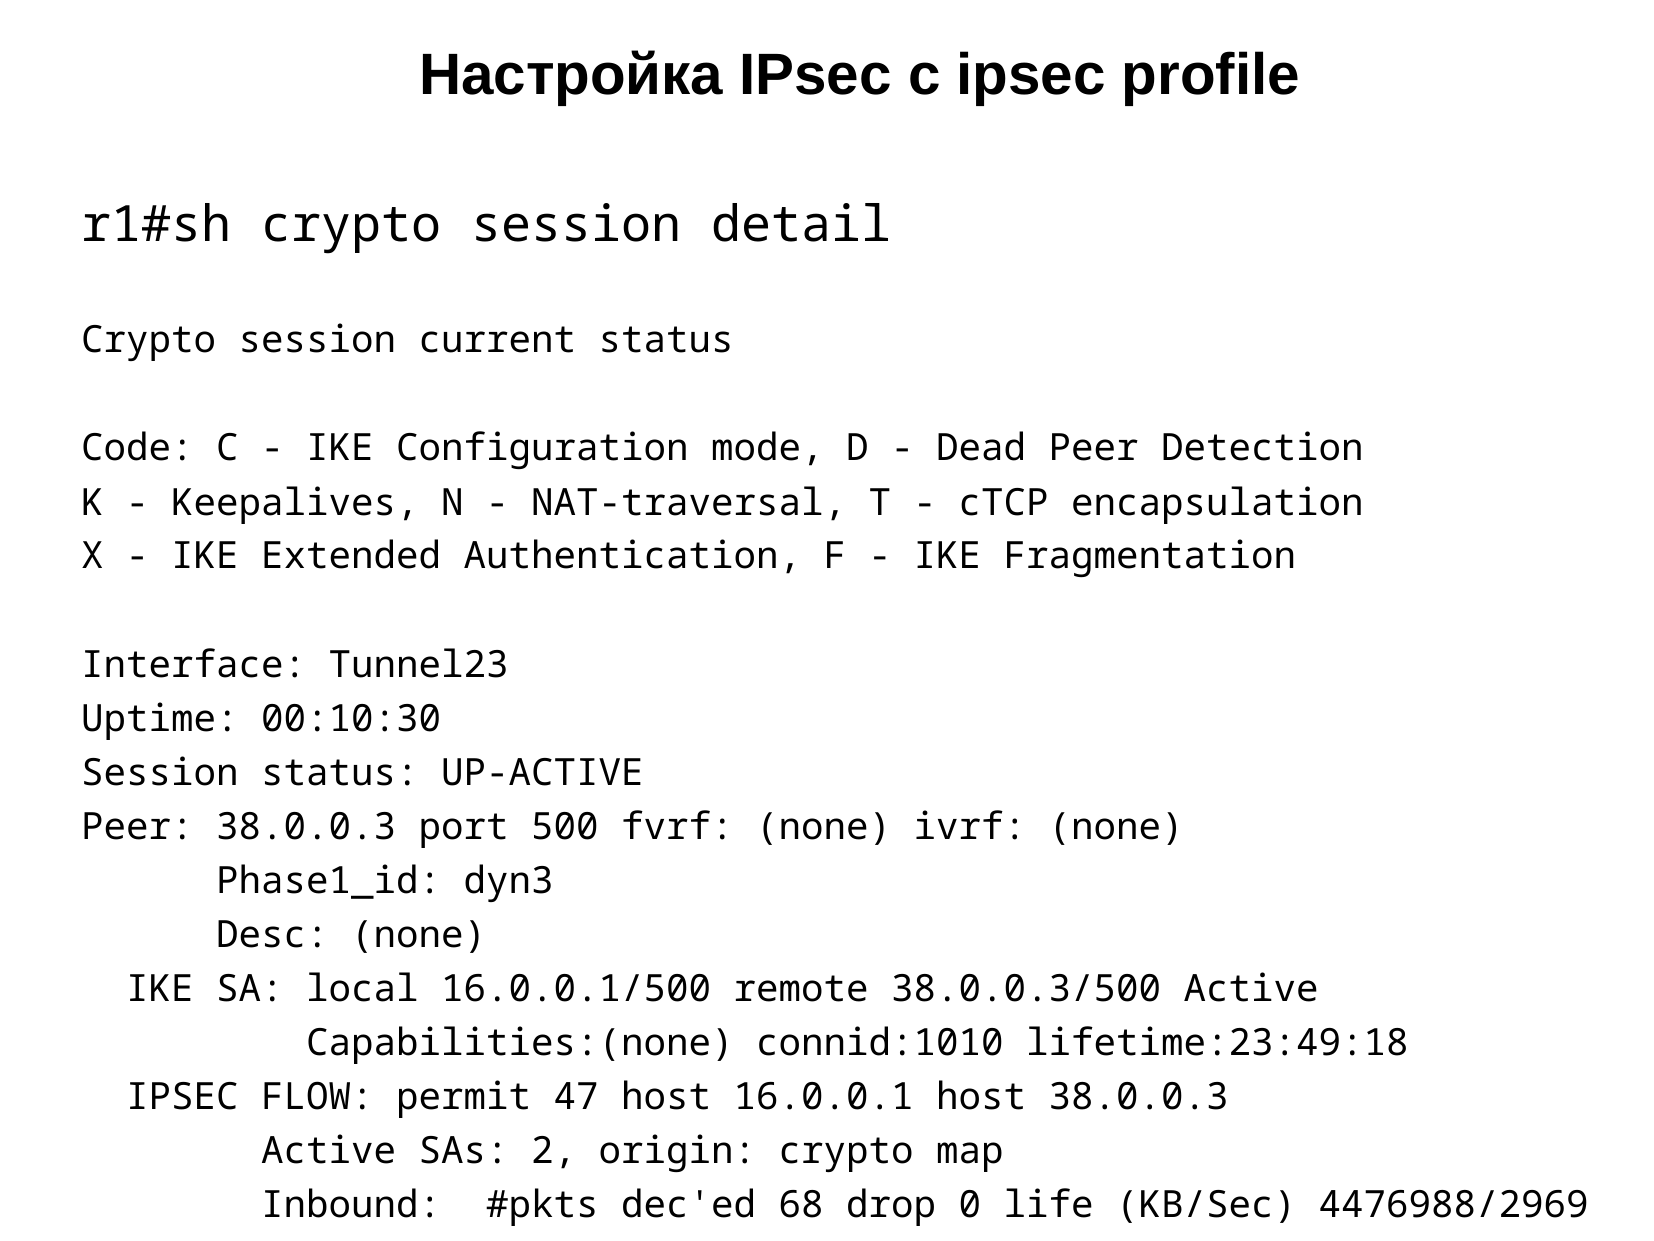

Настройка IPsec с ipsec profile
# r1#sh crypto session detail
Crypto session current status
Code: C - IKE Configuration mode, D - Dead Peer Detection
K - Keepalives, N - NAT-traversal, T - cTCP encapsulation
X - IKE Extended Authentication, F - IKE Fragmentation
Interface: Tunnel23
Uptime: 00:10:30
Session status: UP-ACTIVE
Peer: 38.0.0.3 port 500 fvrf: (none) ivrf: (none)
 Phase1_id: dyn3
 Desc: (none)
 IKE SA: local 16.0.0.1/500 remote 38.0.0.3/500 Active
 Capabilities:(none) connid:1010 lifetime:23:49:18
 IPSEC FLOW: permit 47 host 16.0.0.1 host 38.0.0.3
 Active SAs: 2, origin: crypto map
 Inbound: #pkts dec'ed 68 drop 0 life (KB/Sec) 4476988/2969
 Outbound: #pkts enc'ed 68 drop 1 life (KB/Sec) 4476988/2969